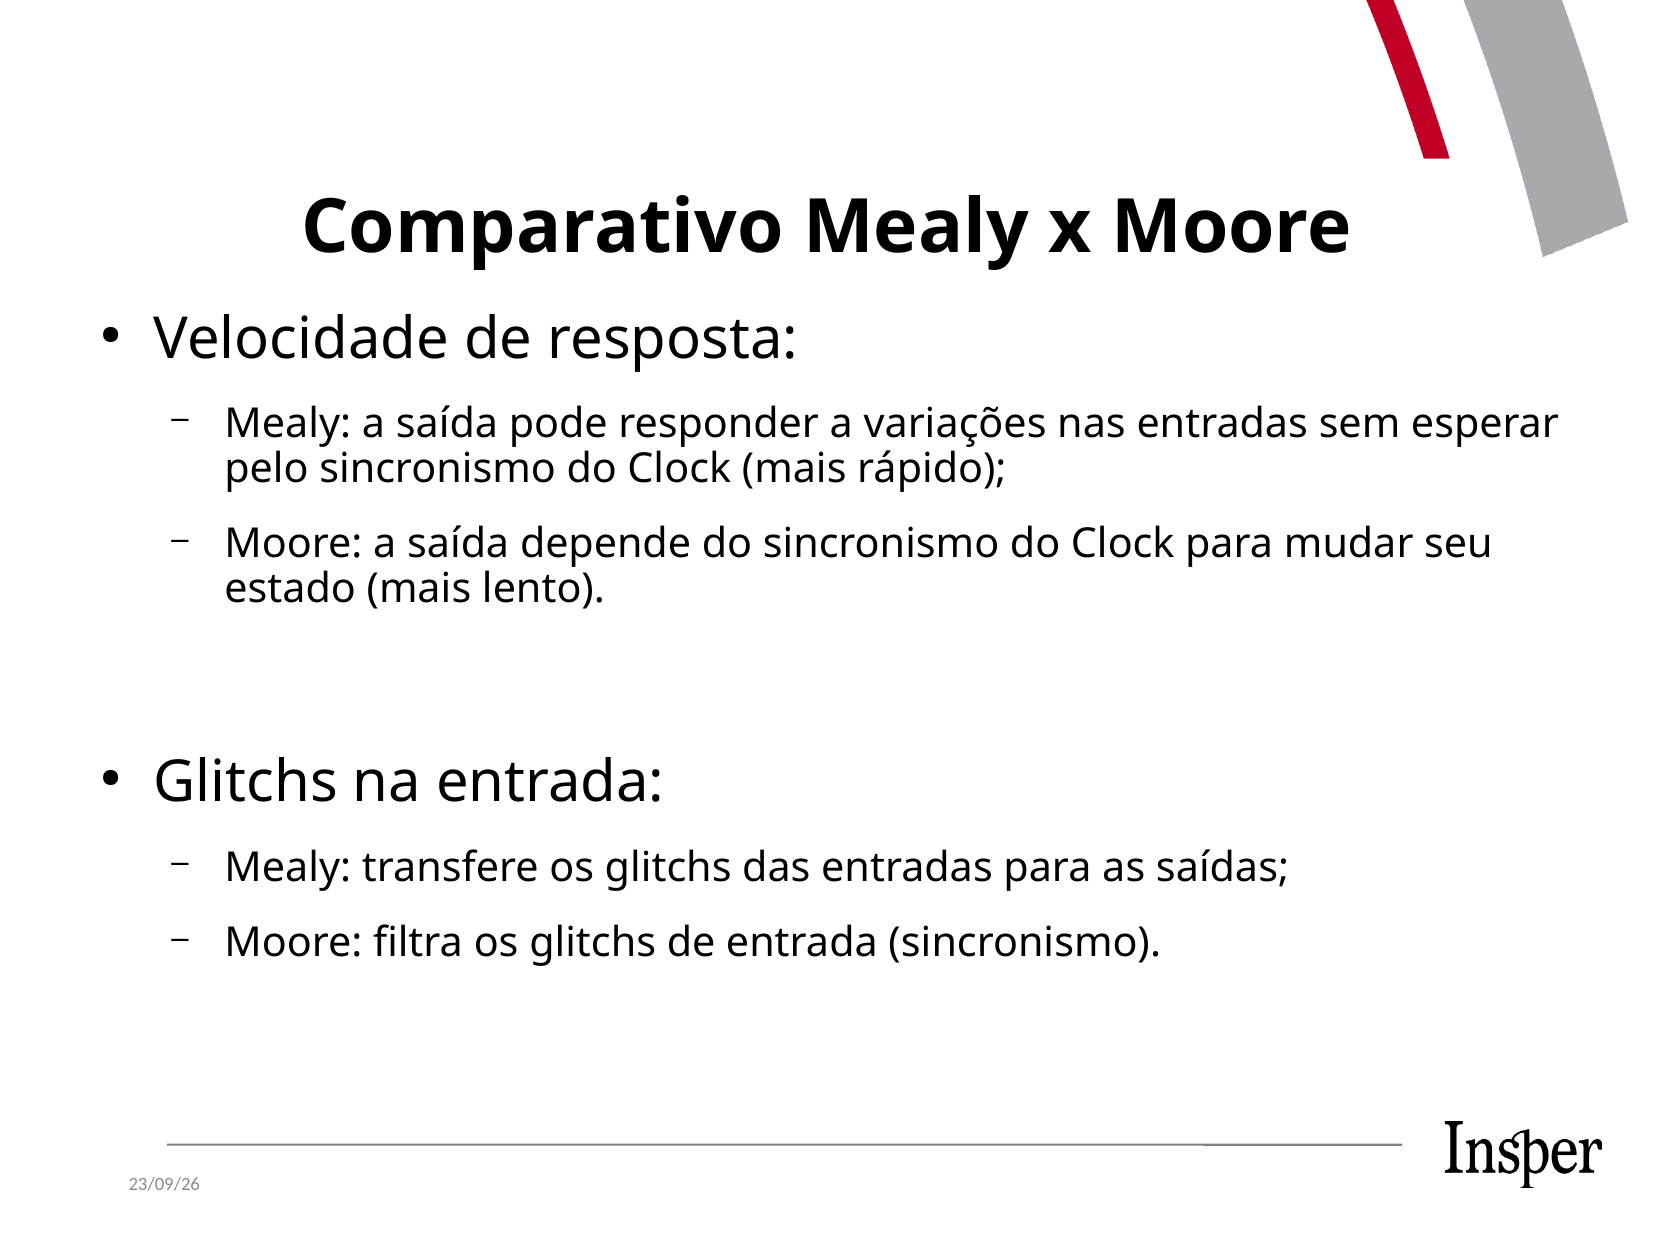

# Comparativo Mealy x Moore
Velocidade de resposta:
Mealy: a saída pode responder a variações nas entradas sem esperar pelo sincronismo do Clock (mais rápido);
Moore: a saída depende do sincronismo do Clock para mudar seu estado (mais lento).
Glitchs na entrada:
Mealy: transfere os glitchs das entradas para as saídas;
Moore: filtra os glitchs de entrada (sincronismo).